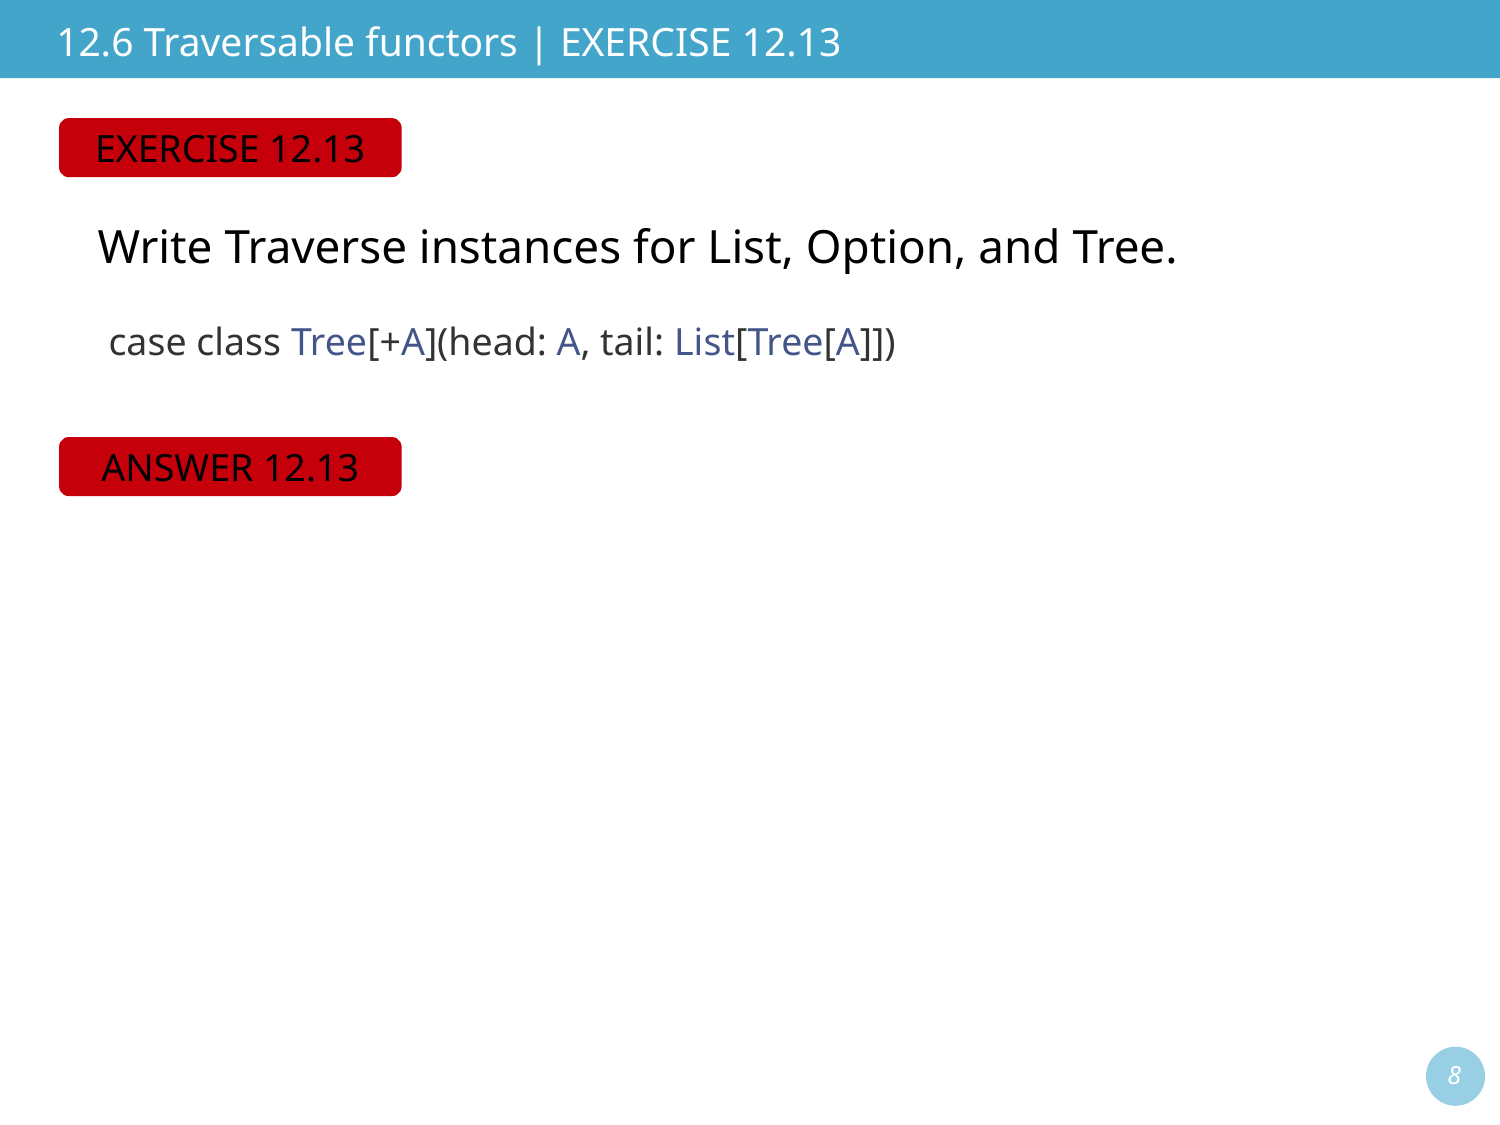

# 12.6 Traversable functors | EXERCISE 12.13
EXERCISE 12.13
Write Traverse instances for List, Option, and Tree.
case class Tree[+A](head: A, tail: List[Tree[A]])
ANSWER 12.13